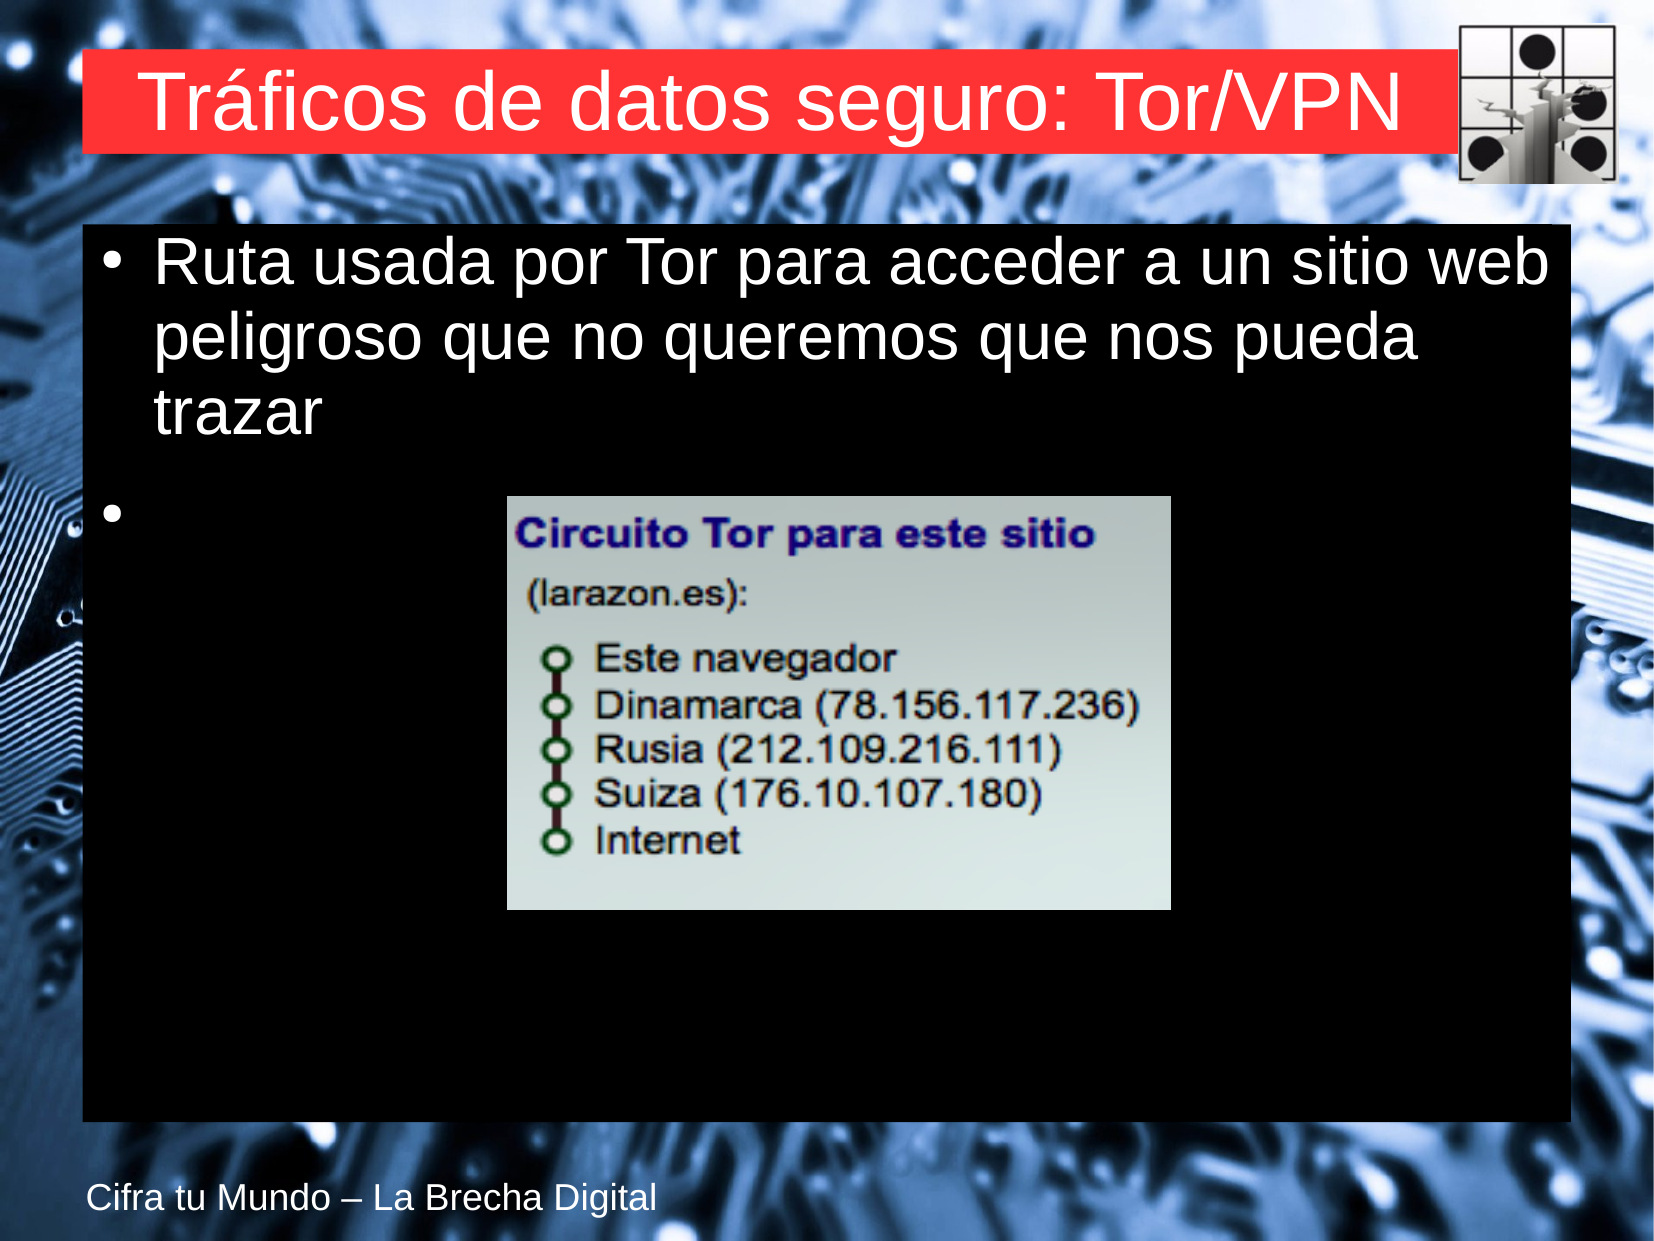

Tráfico de datos seguro con Tor y/o VPN
Tráficos de datos seguro: Tor/VPN
# Ruta usada por Tor para acceder a un sitio web peligroso que no queremos que nos pueda trazar
Cifra tu Mundo – La Brecha Digital